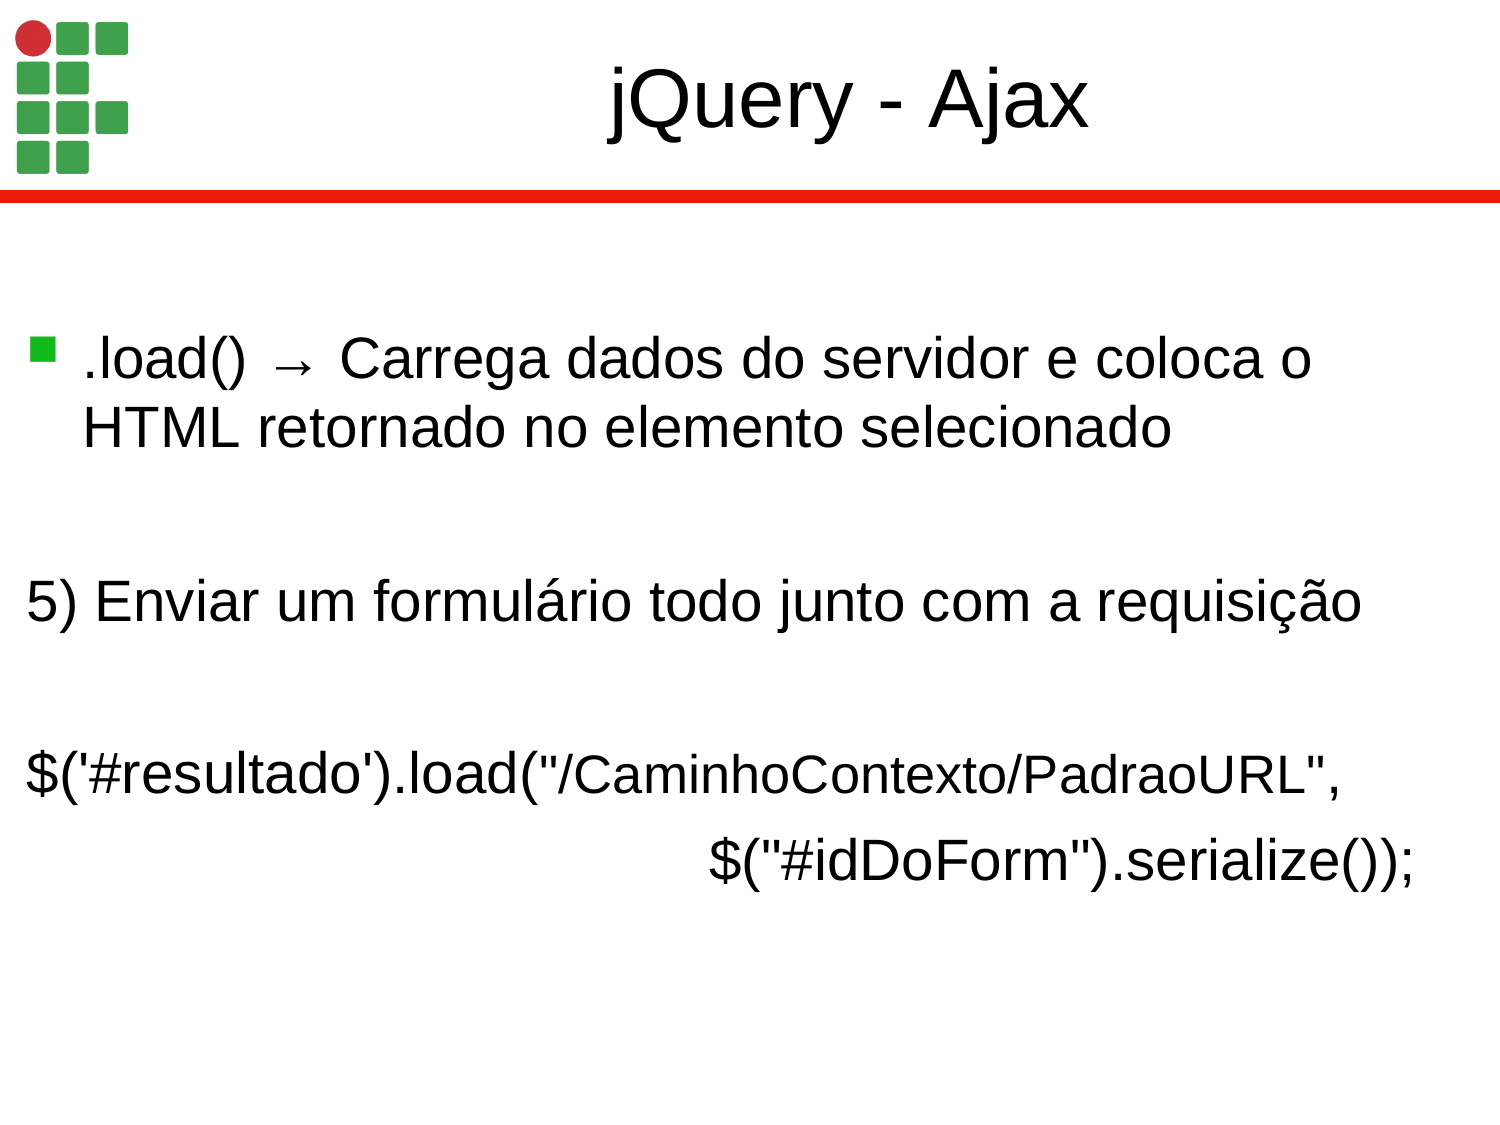

# jQuery - Ajax
.load() → Carrega dados do servidor e coloca o HTML retornado no elemento selecionado
5) Enviar um formulário todo junto com a requisição
$('#resultado').load("/CaminhoContexto/PadraoURL",
 $("#idDoForm").serialize());